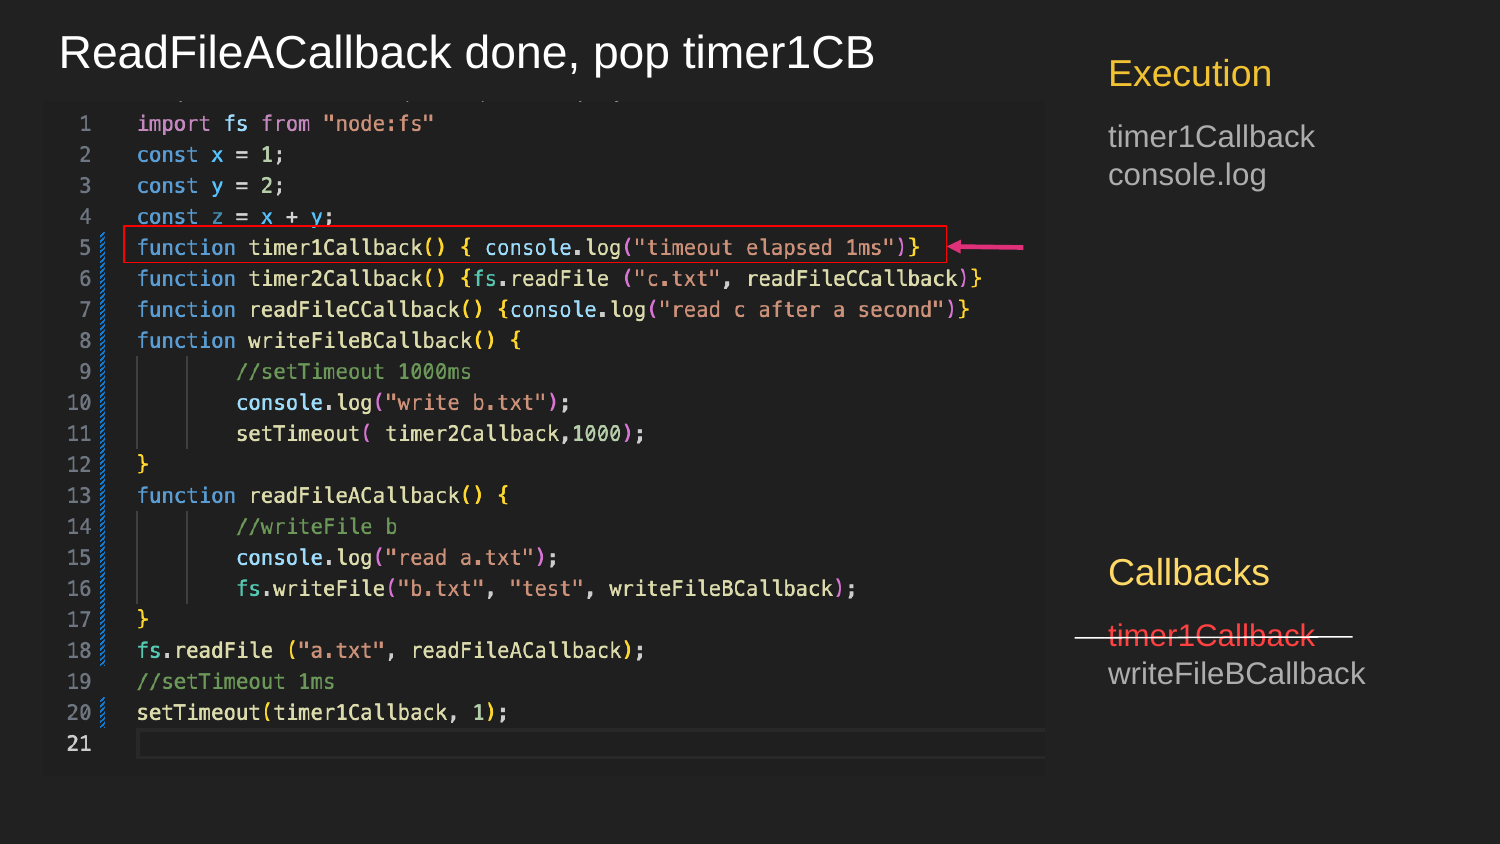

# ReadFileACallback done, pop timer1CB
Execution
timer1Callback
console.log
Callbacks
timer1Callback
writeFileBCallback